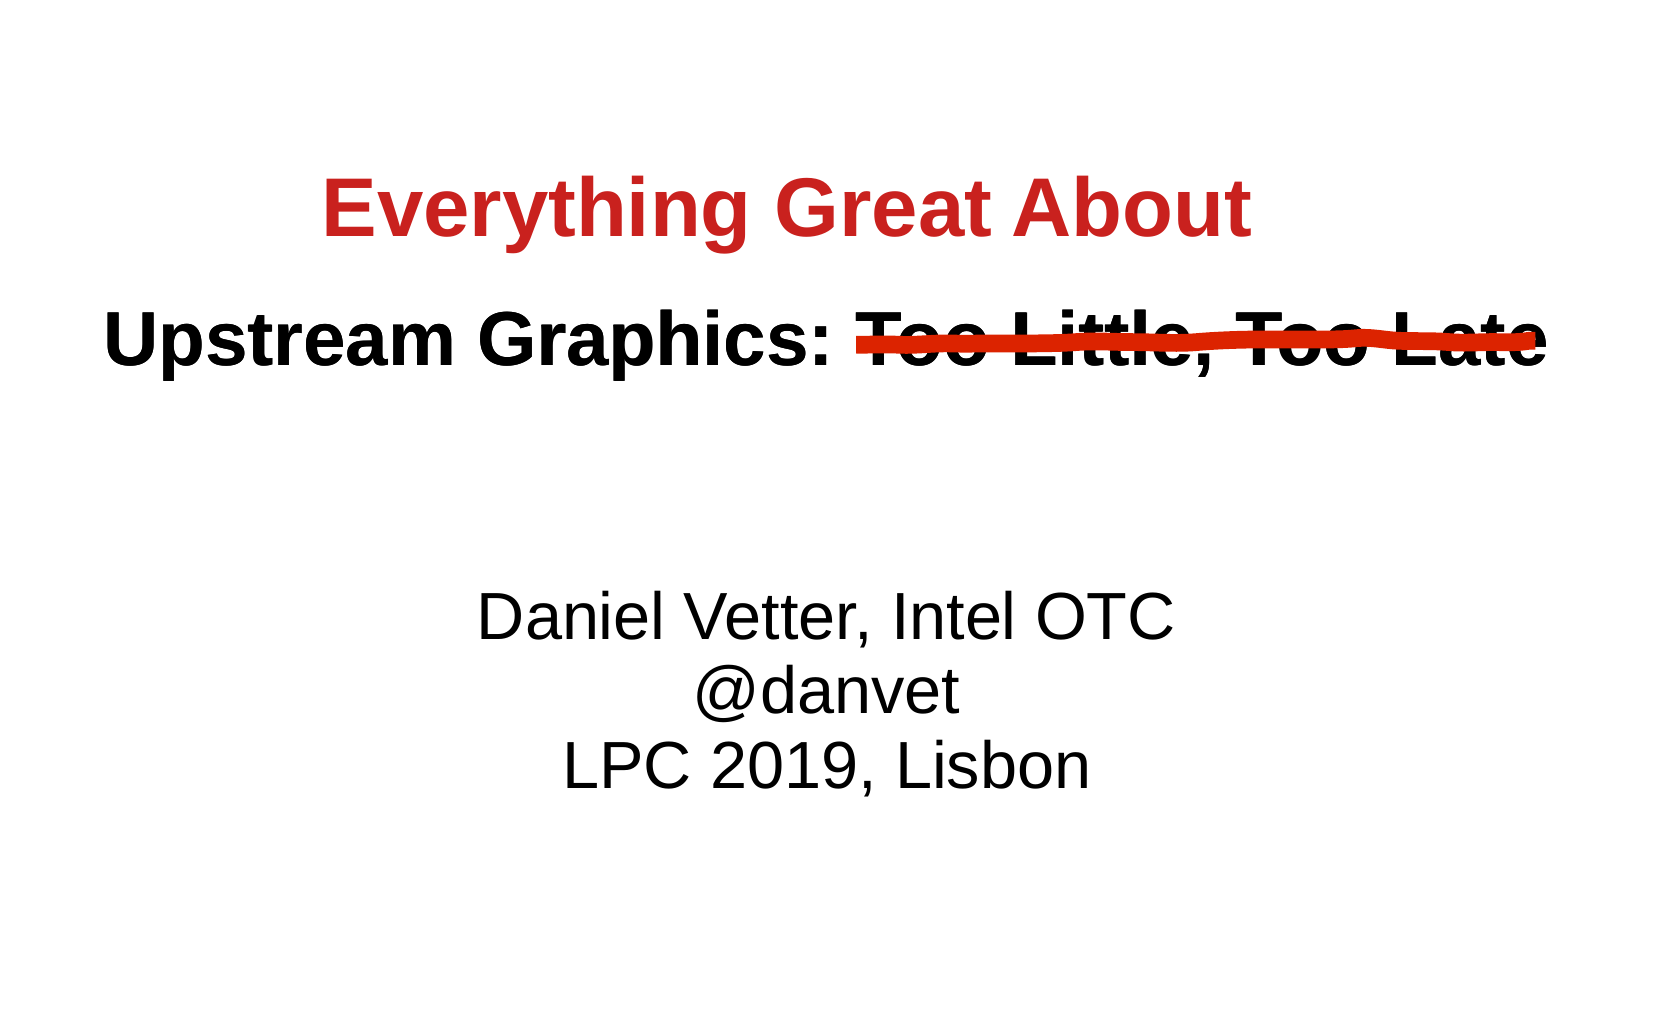

Everything Great About
# Upstream Graphics: Too Little, Too Late
Upstream Graphics: Too Little, Too Late
Daniel Vetter, Intel OTC
@danvet
LPC 2019, Lisbon